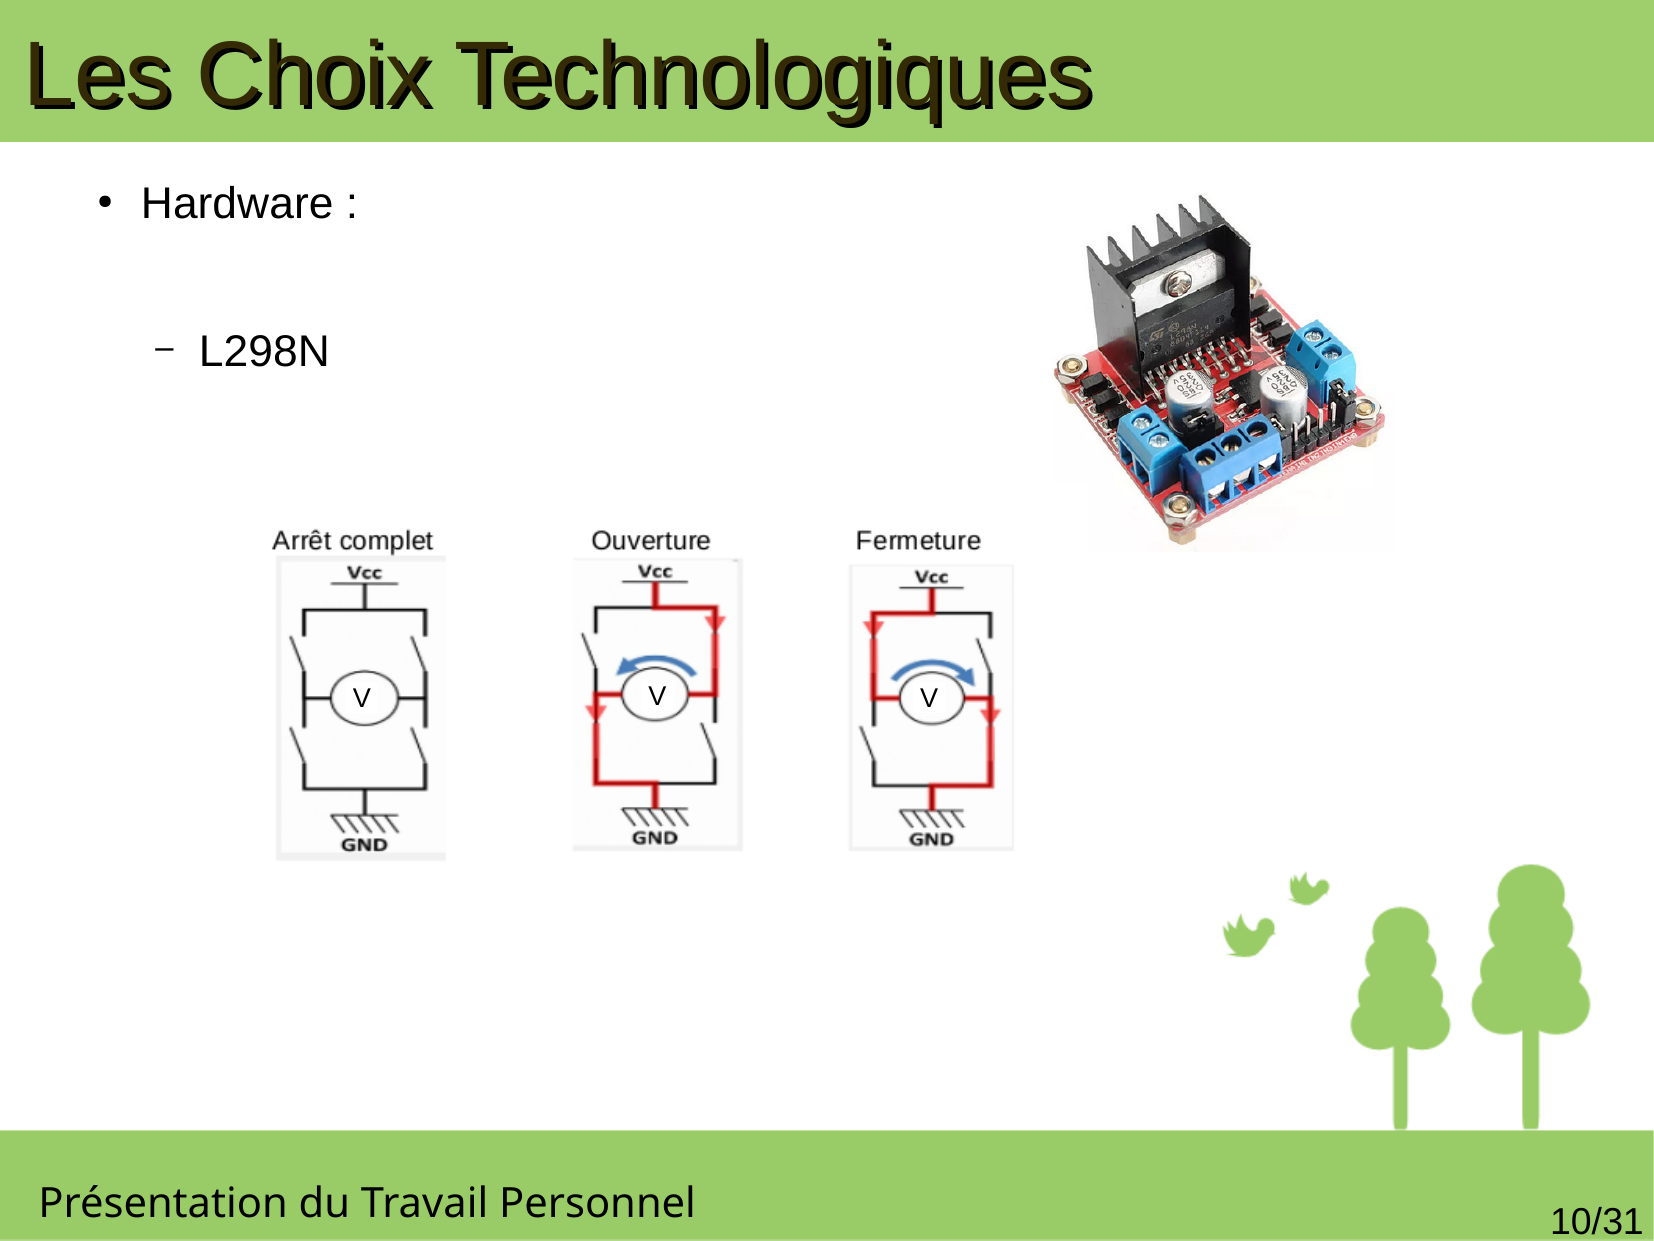

# Les Choix Technologiques
Hardware :
L298N
 V
 V
 V
Présentation du Travail Personnel